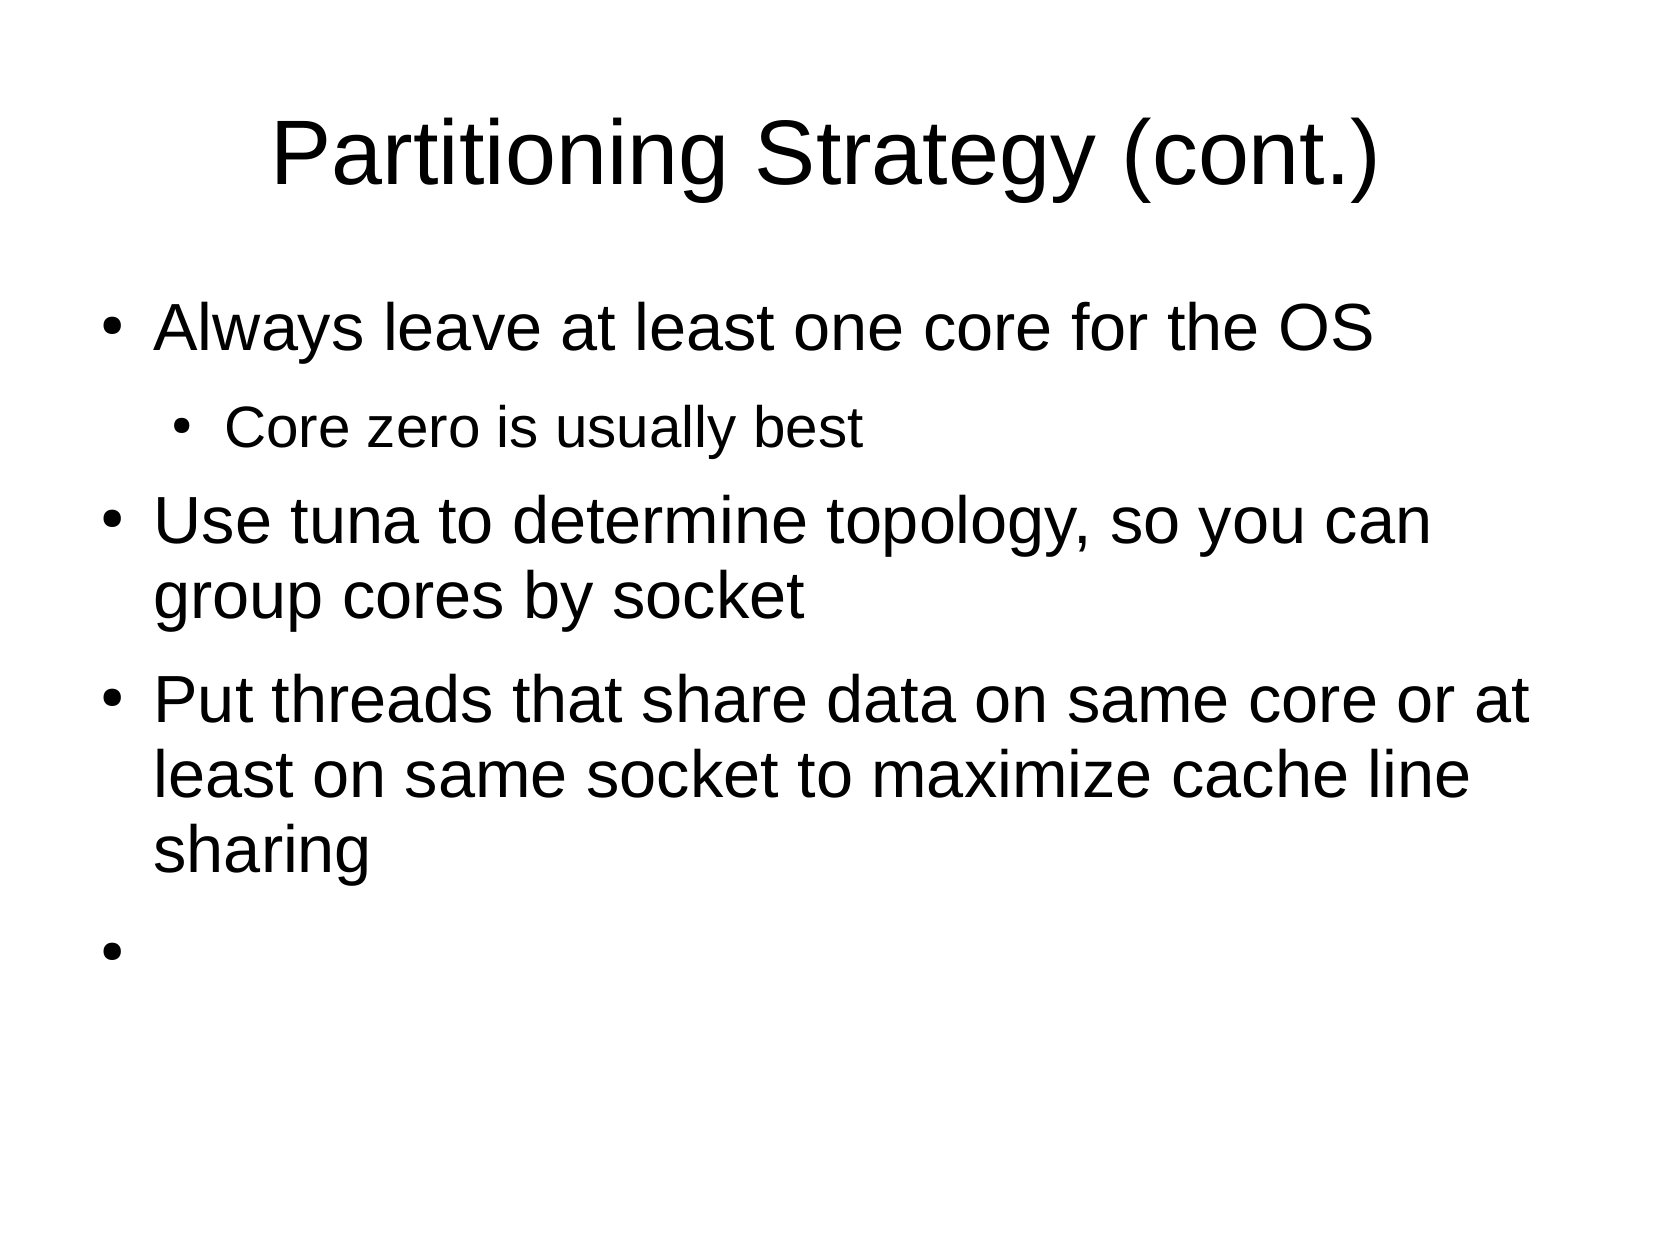

# Partitioning Strategy (cont.)
Always leave at least one core for the OS
Core zero is usually best
Use tuna to determine topology, so you can group cores by socket
Put threads that share data on same core or at least on same socket to maximize cache line sharing